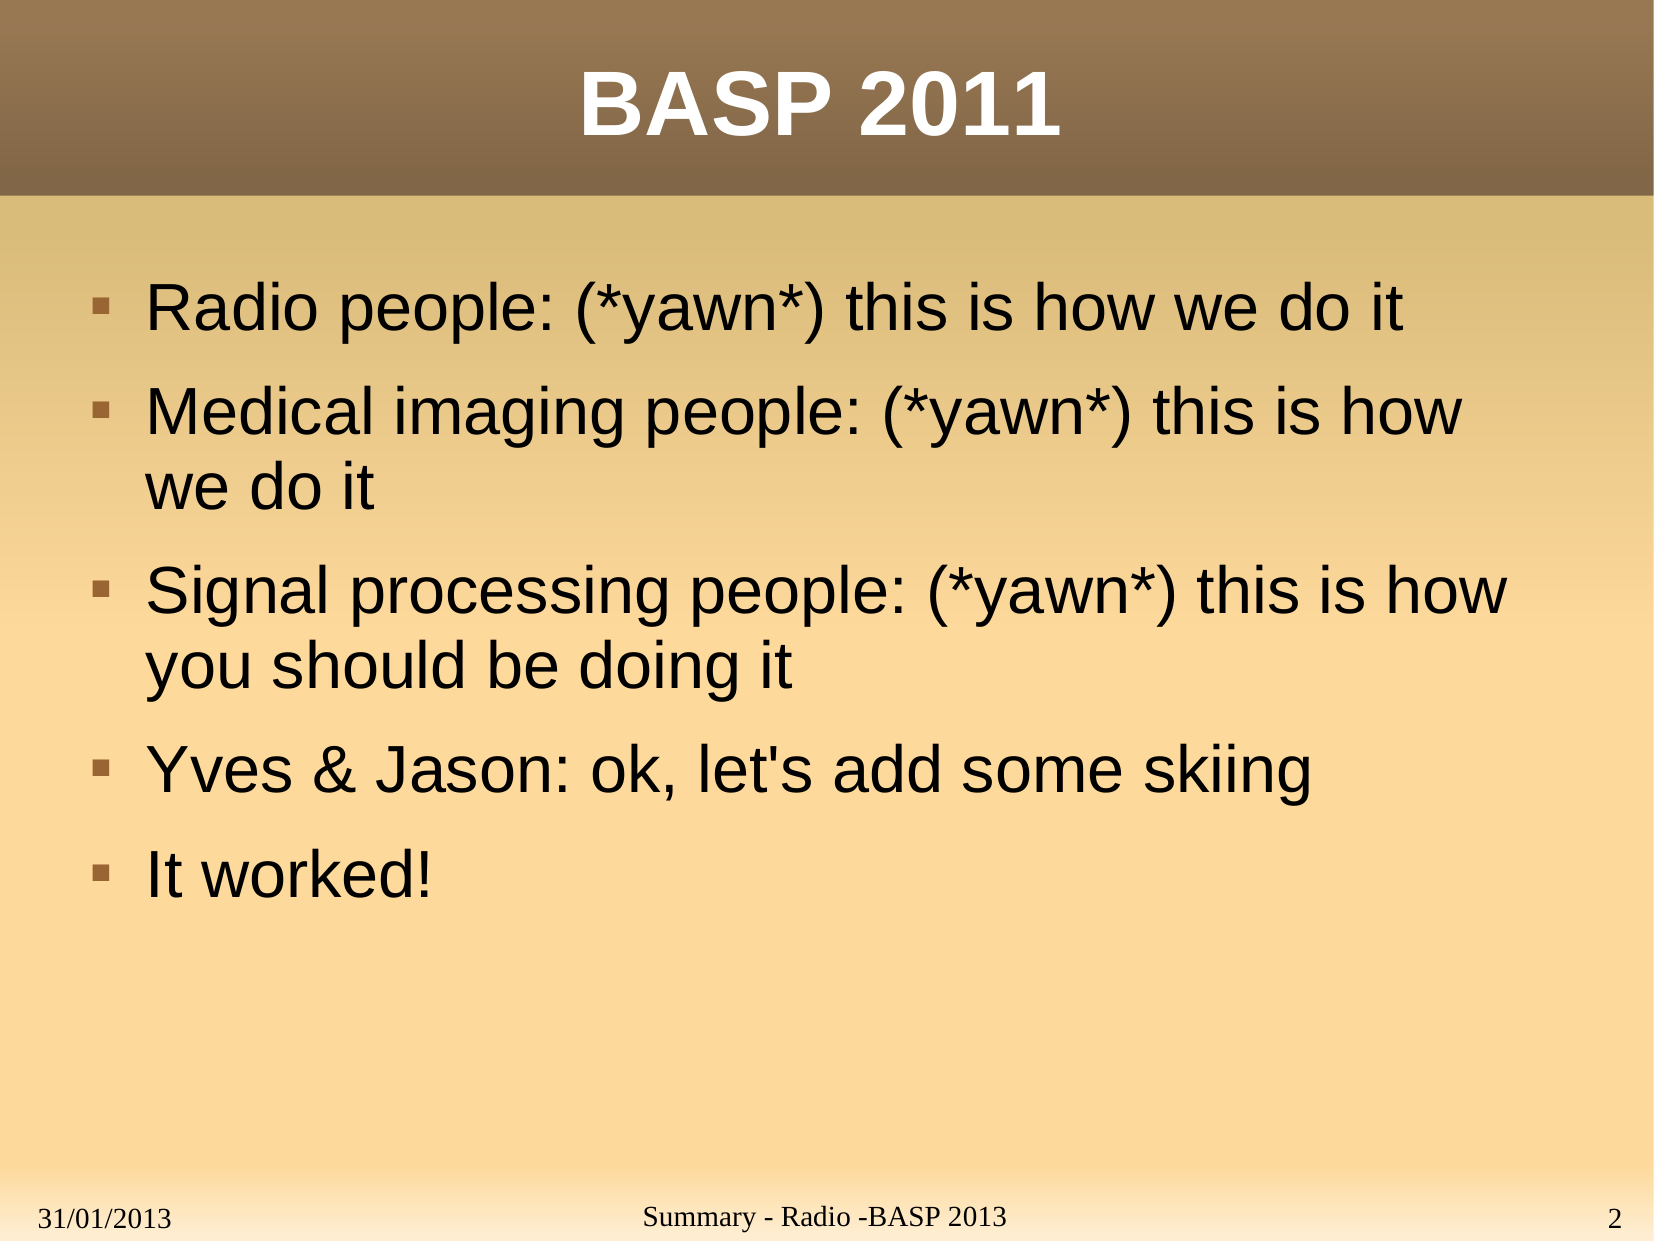

# BASP 2011
Radio people: (*yawn*) this is how we do it
Medical imaging people: (*yawn*) this is how we do it
Signal processing people: (*yawn*) this is how you should be doing it
Yves & Jason: ok, let's add some skiing
It worked!
Summary - Radio -BASP 2013
31/01/2013
2